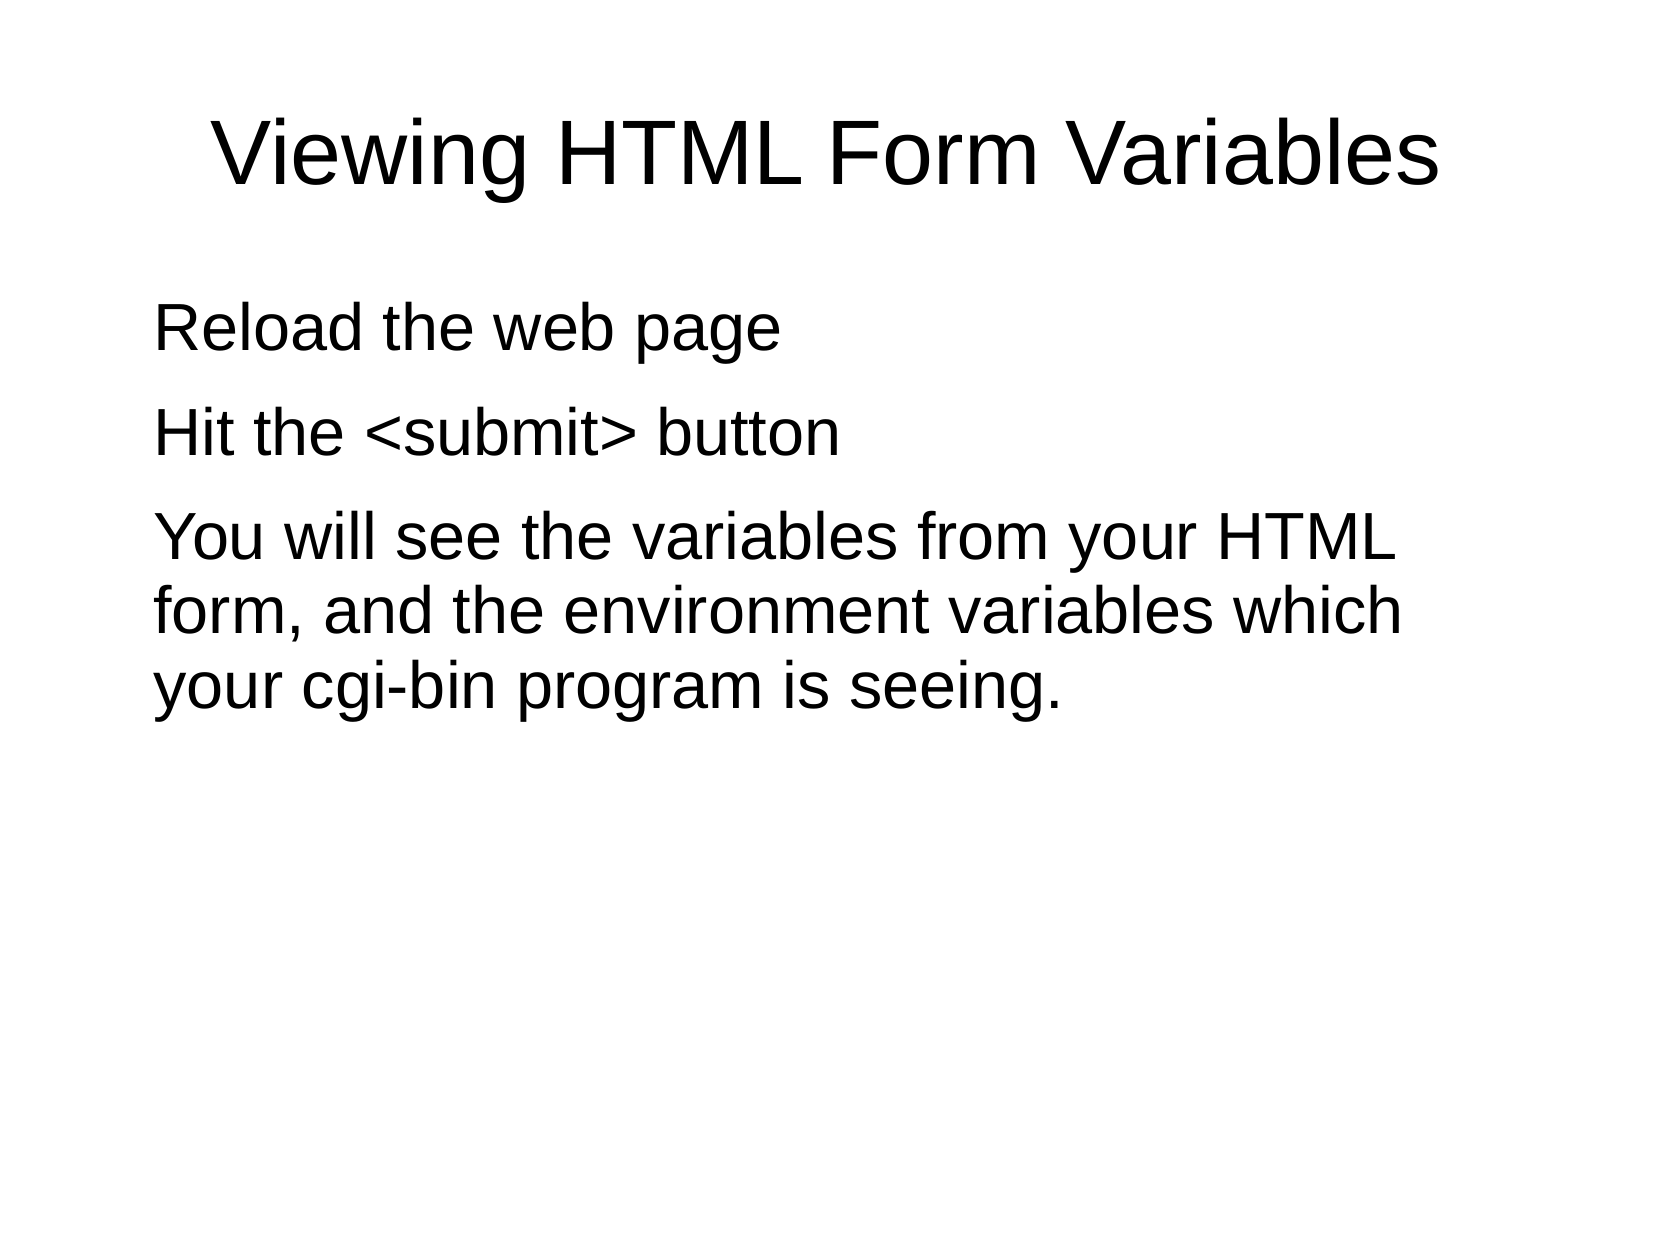

# Viewing HTML Form Variables
Reload the web page
Hit the <submit> button
You will see the variables from your HTML form, and the environment variables which your cgi-bin program is seeing.